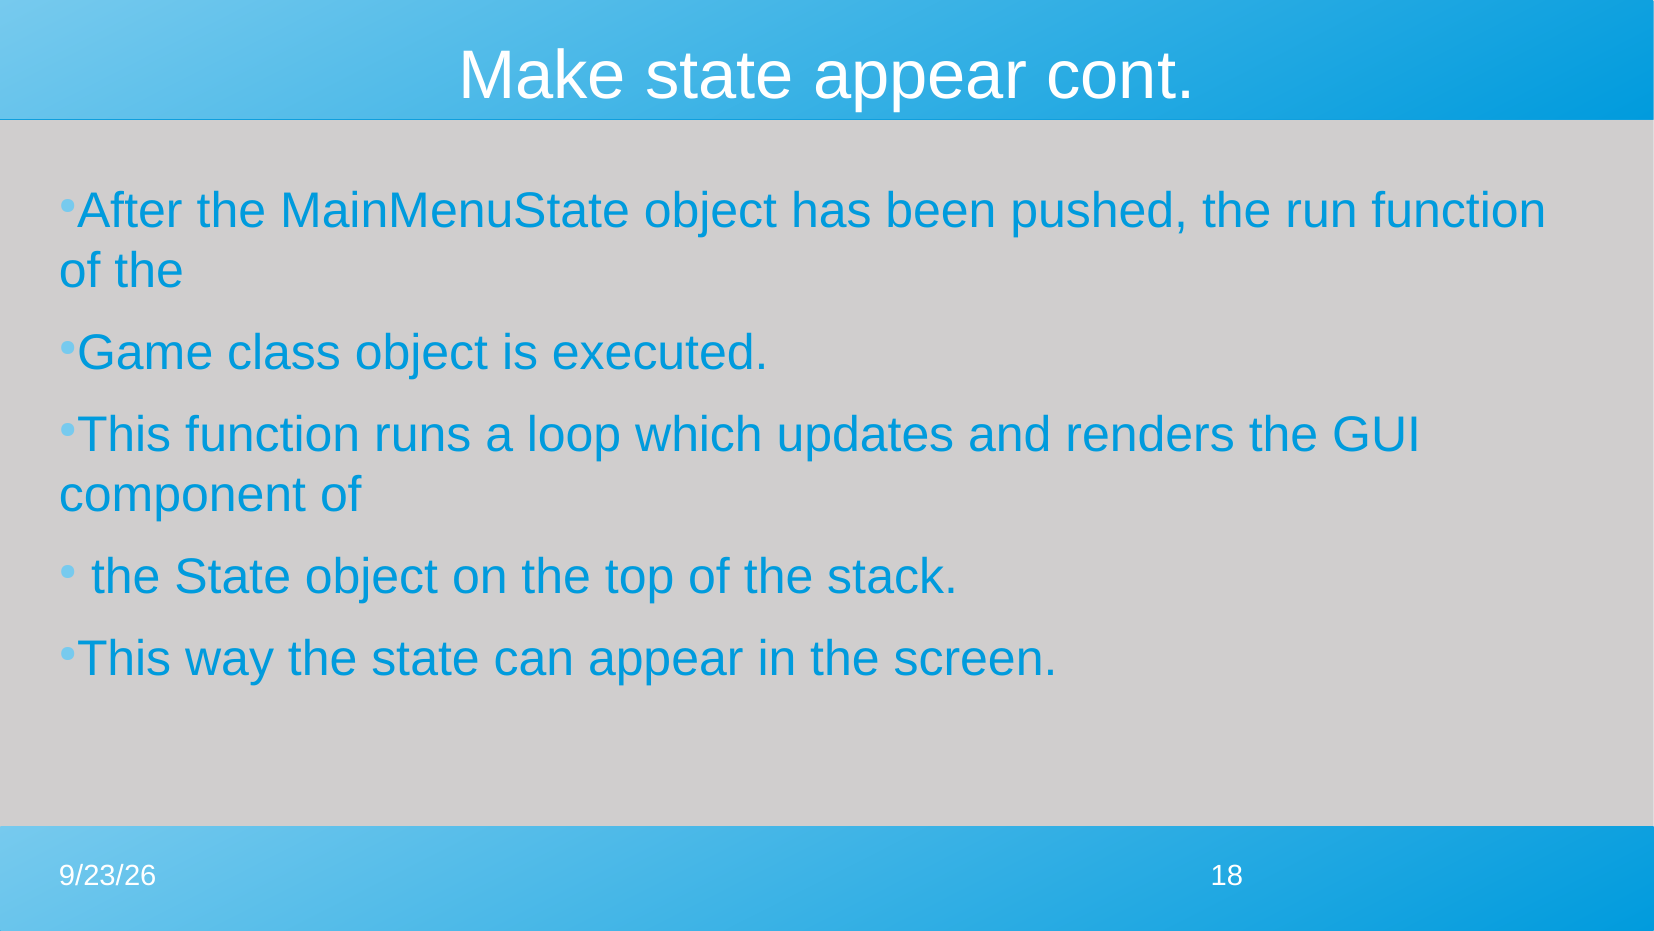

# Make state appear cont.
After the MainMenuState object has been pushed, the run function of the
Game class object is executed.
This function runs a loop which updates and renders the GUI component of
 the State object on the top of the stack.
This way the state can appear in the screen.